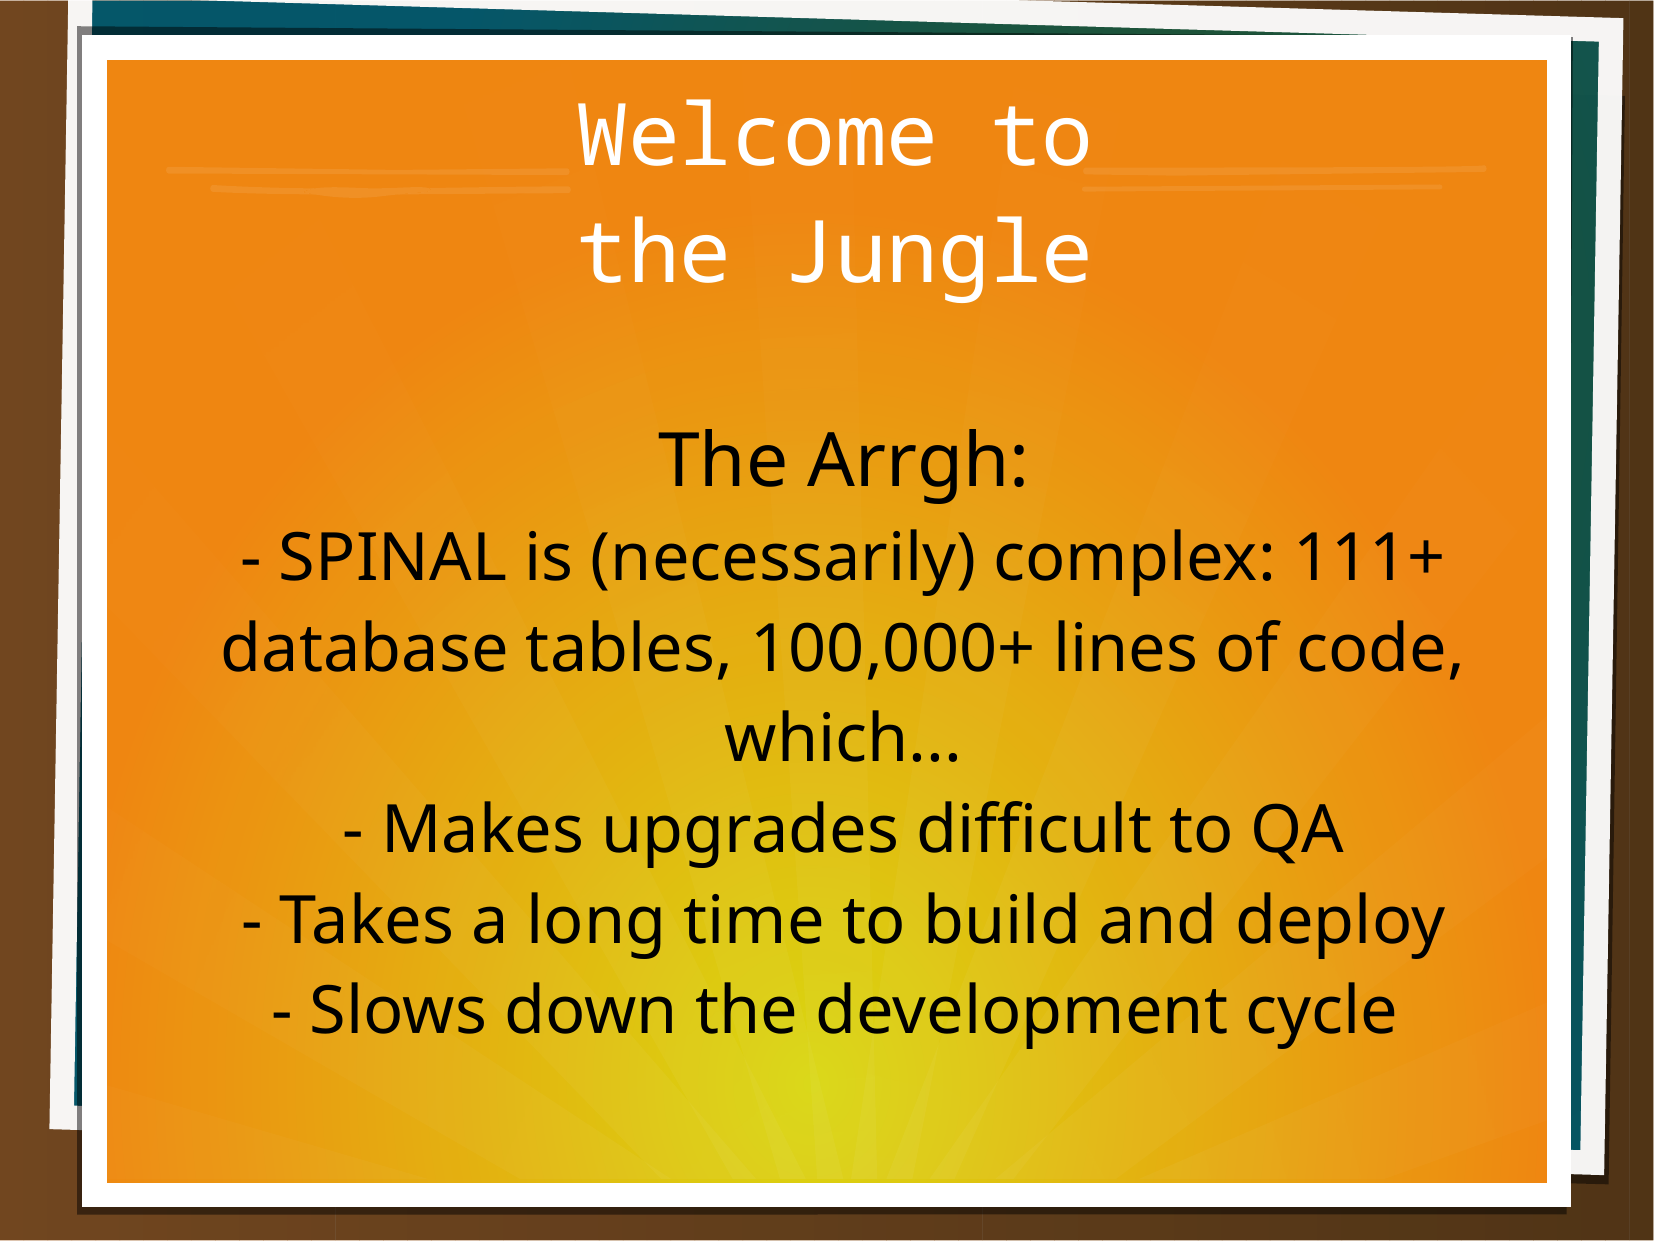

# Welcome to the Jungle
The Arrgh:
- SPINAL is (necessarily) complex: 111+ database tables, 100,000+ lines of code, which...
- Makes upgrades difficult to QA
- Takes a long time to build and deploy
- Slows down the development cycle